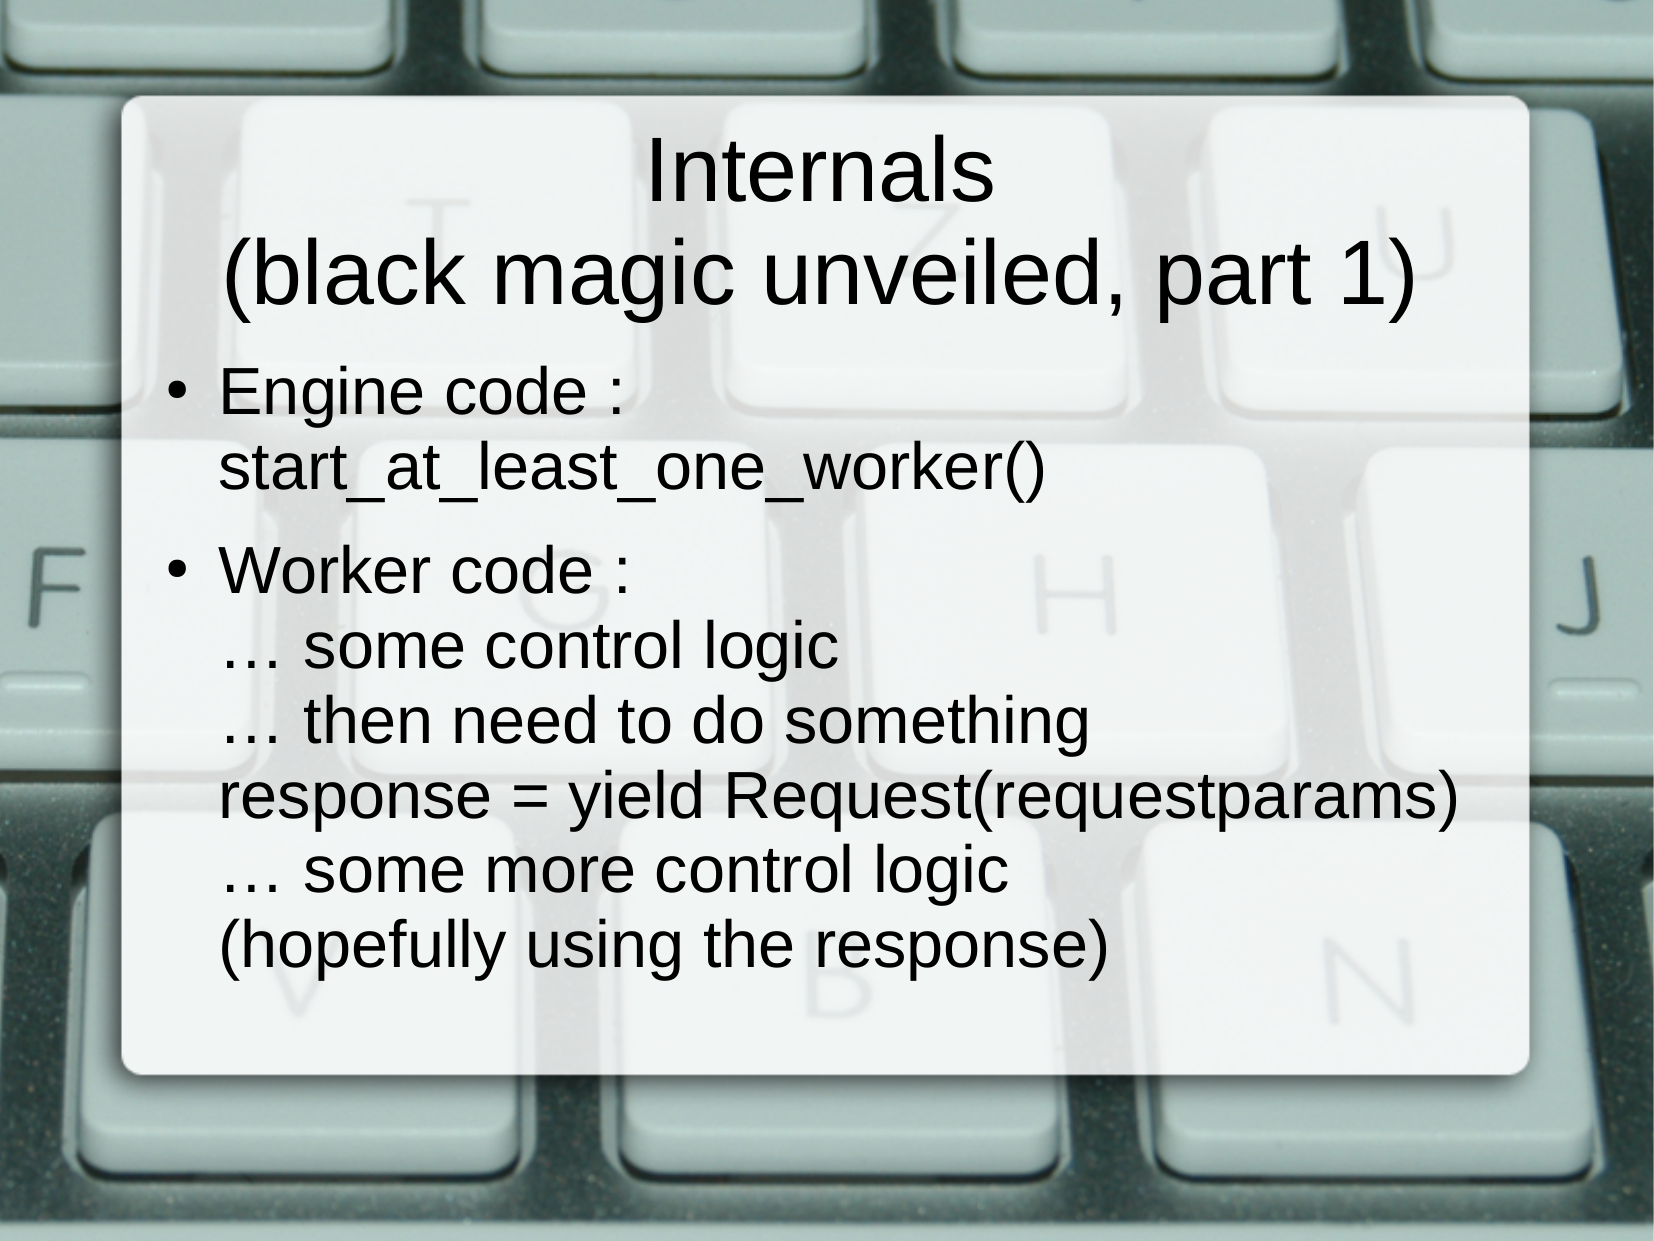

# Internals (black magic unveiled, part 1)
Engine code :
start_at_least_one_worker()
Worker code :
… some control logic
… then need to do something
response = yield Request(requestparams)
… some more control logic
(hopefully using the response)